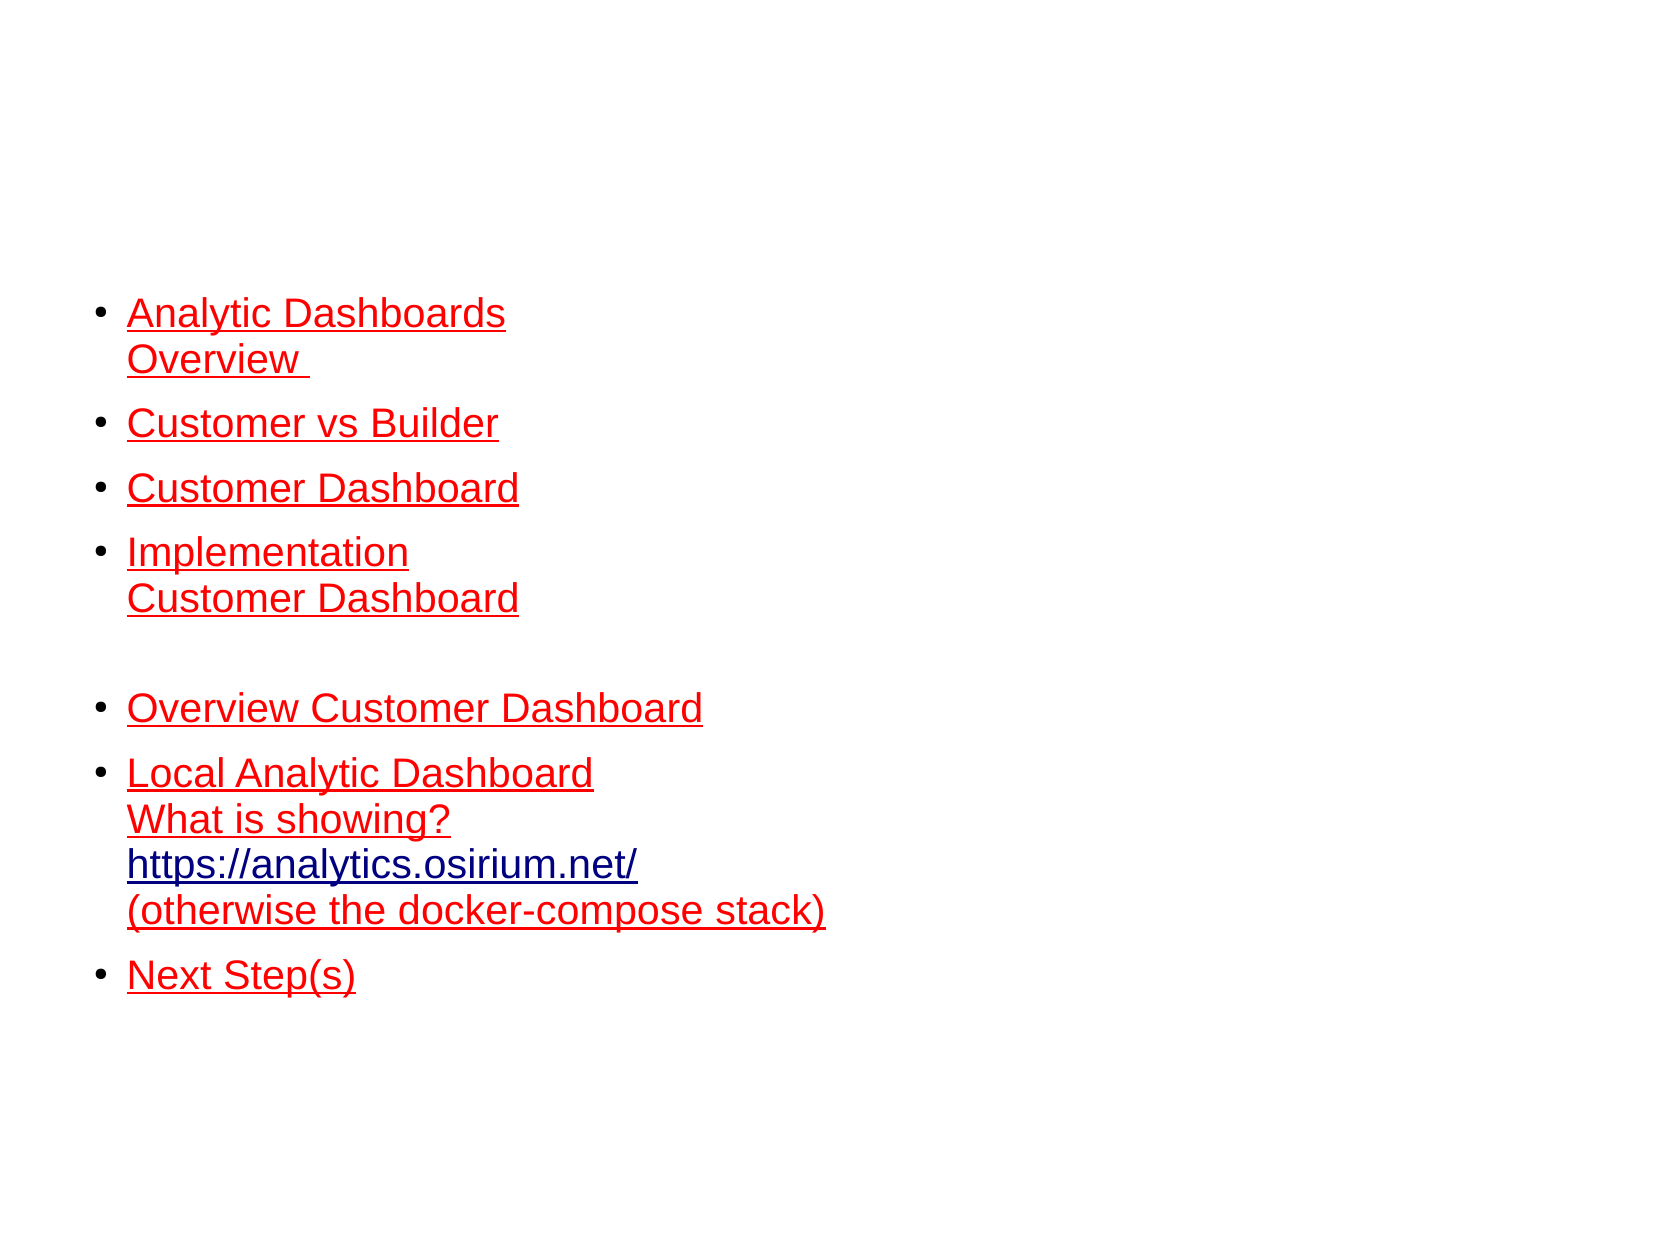

#
Analytic Dashboards
Overview
Customer vs Builder
Customer Dashboard
Implementation
Customer Dashboard
Overview Customer Dashboard
Local Analytic Dashboard
What is showing?
https://analytics.osirium.net/
(otherwise the docker-compose stack)
Next Step(s)